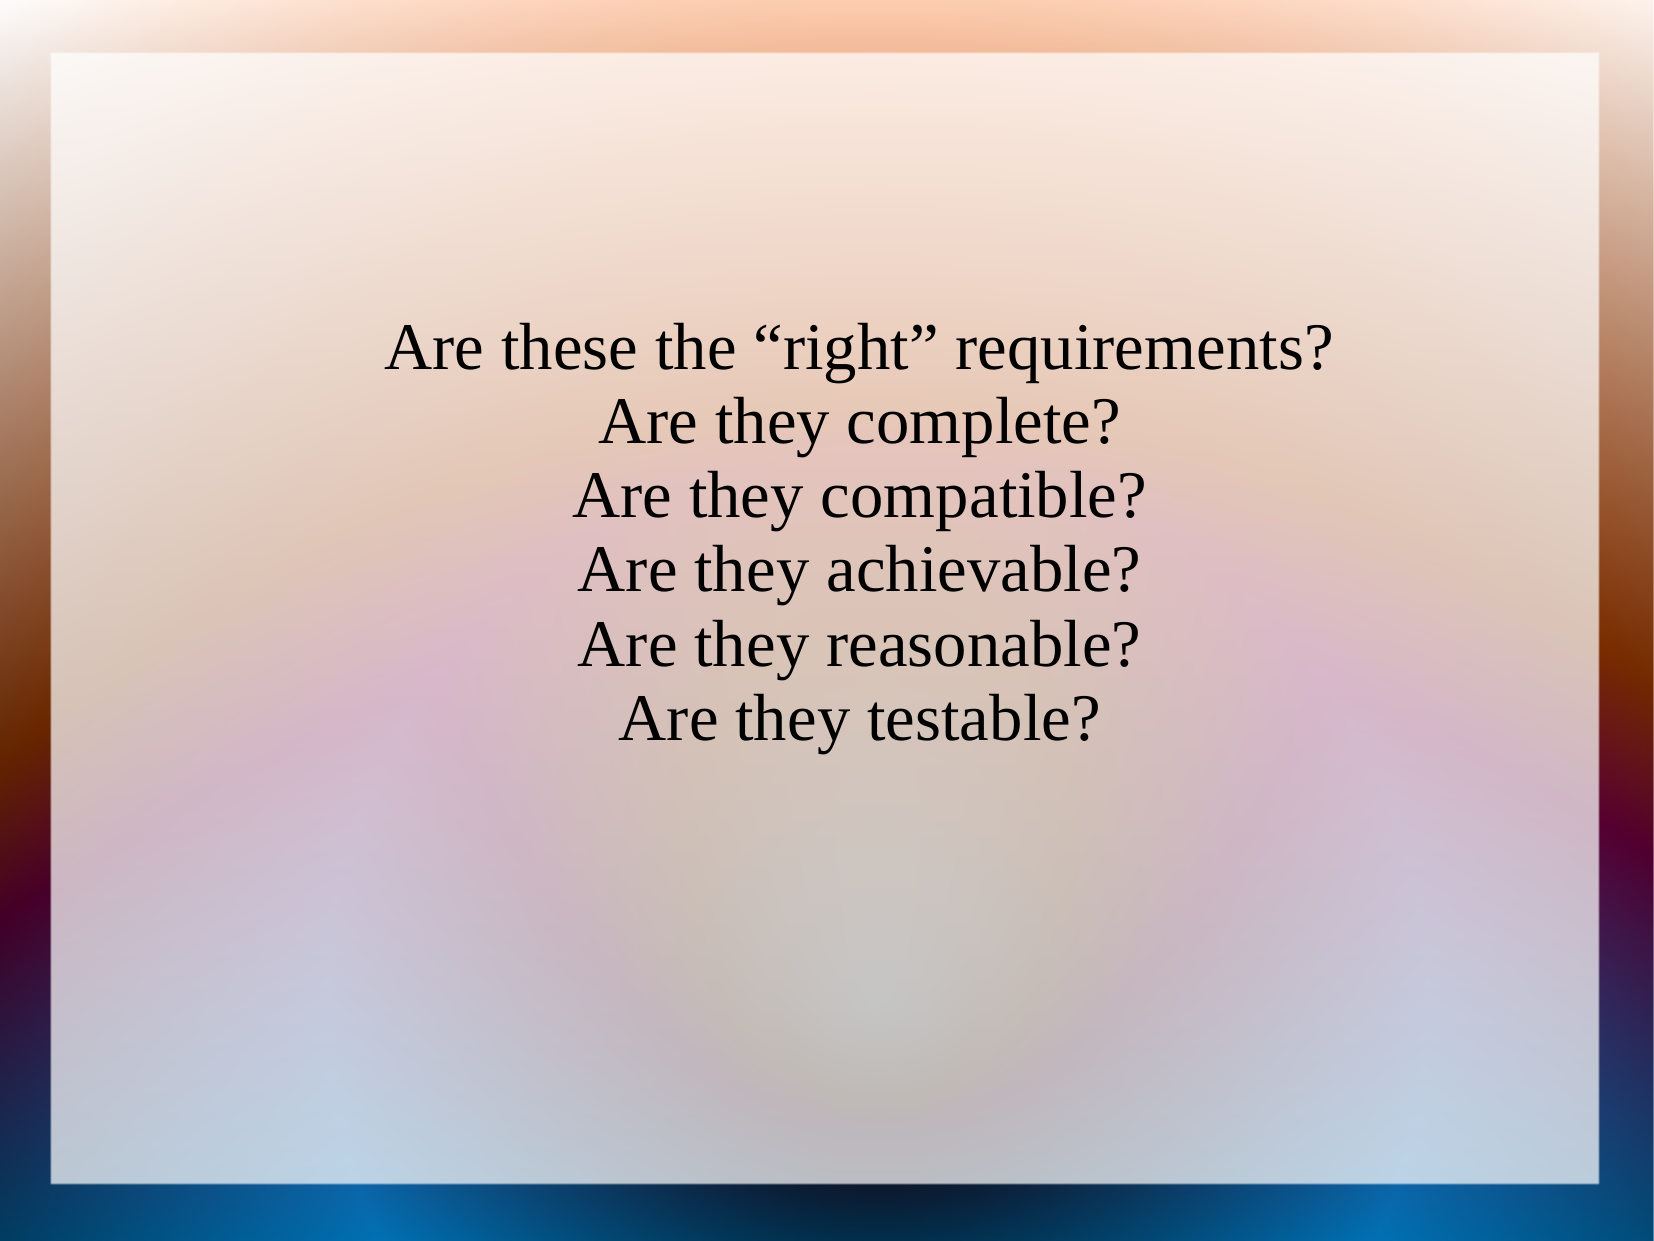

# Are these the “right” requirements?
 Are they complete?
 Are they compatible?
 Are they achievable?
 Are they reasonable?
 Are they testable?